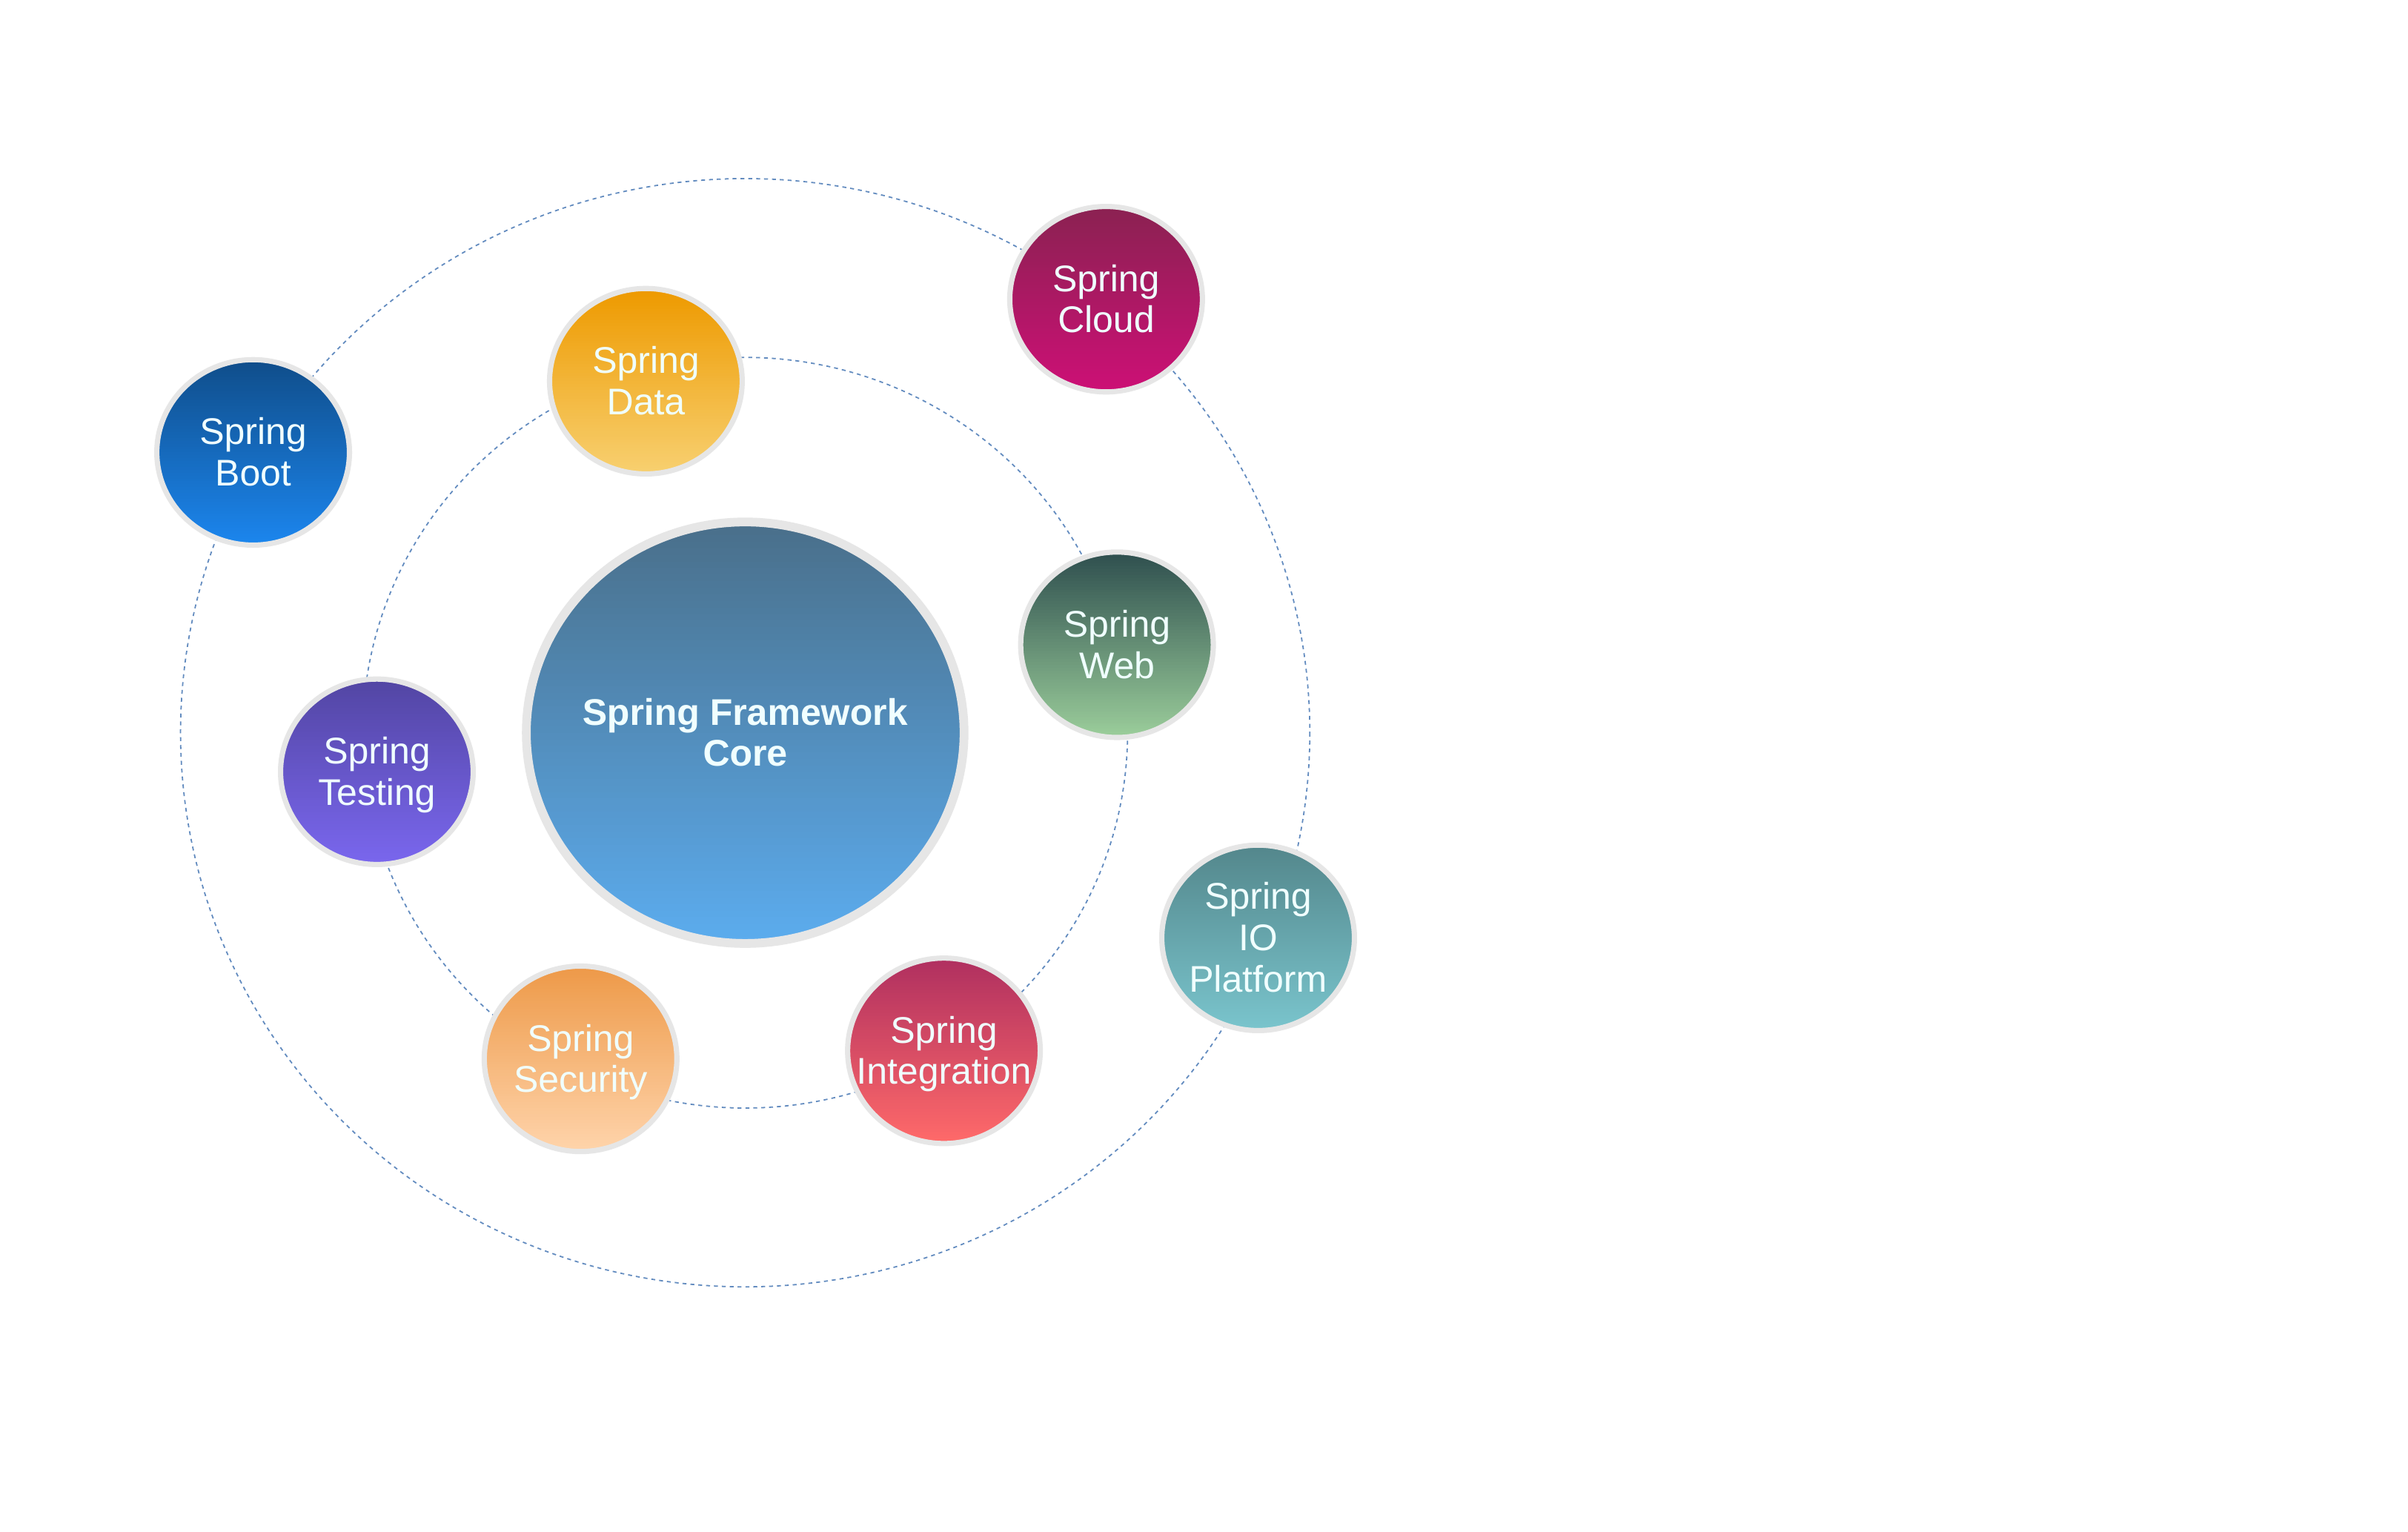

Spring
Cloud
Spring
Data
Spring
Boot
Spring Framework
Core
Spring
Web
Spring
Testing
Spring
IO
Platform
Spring
Integration
Spring
Security